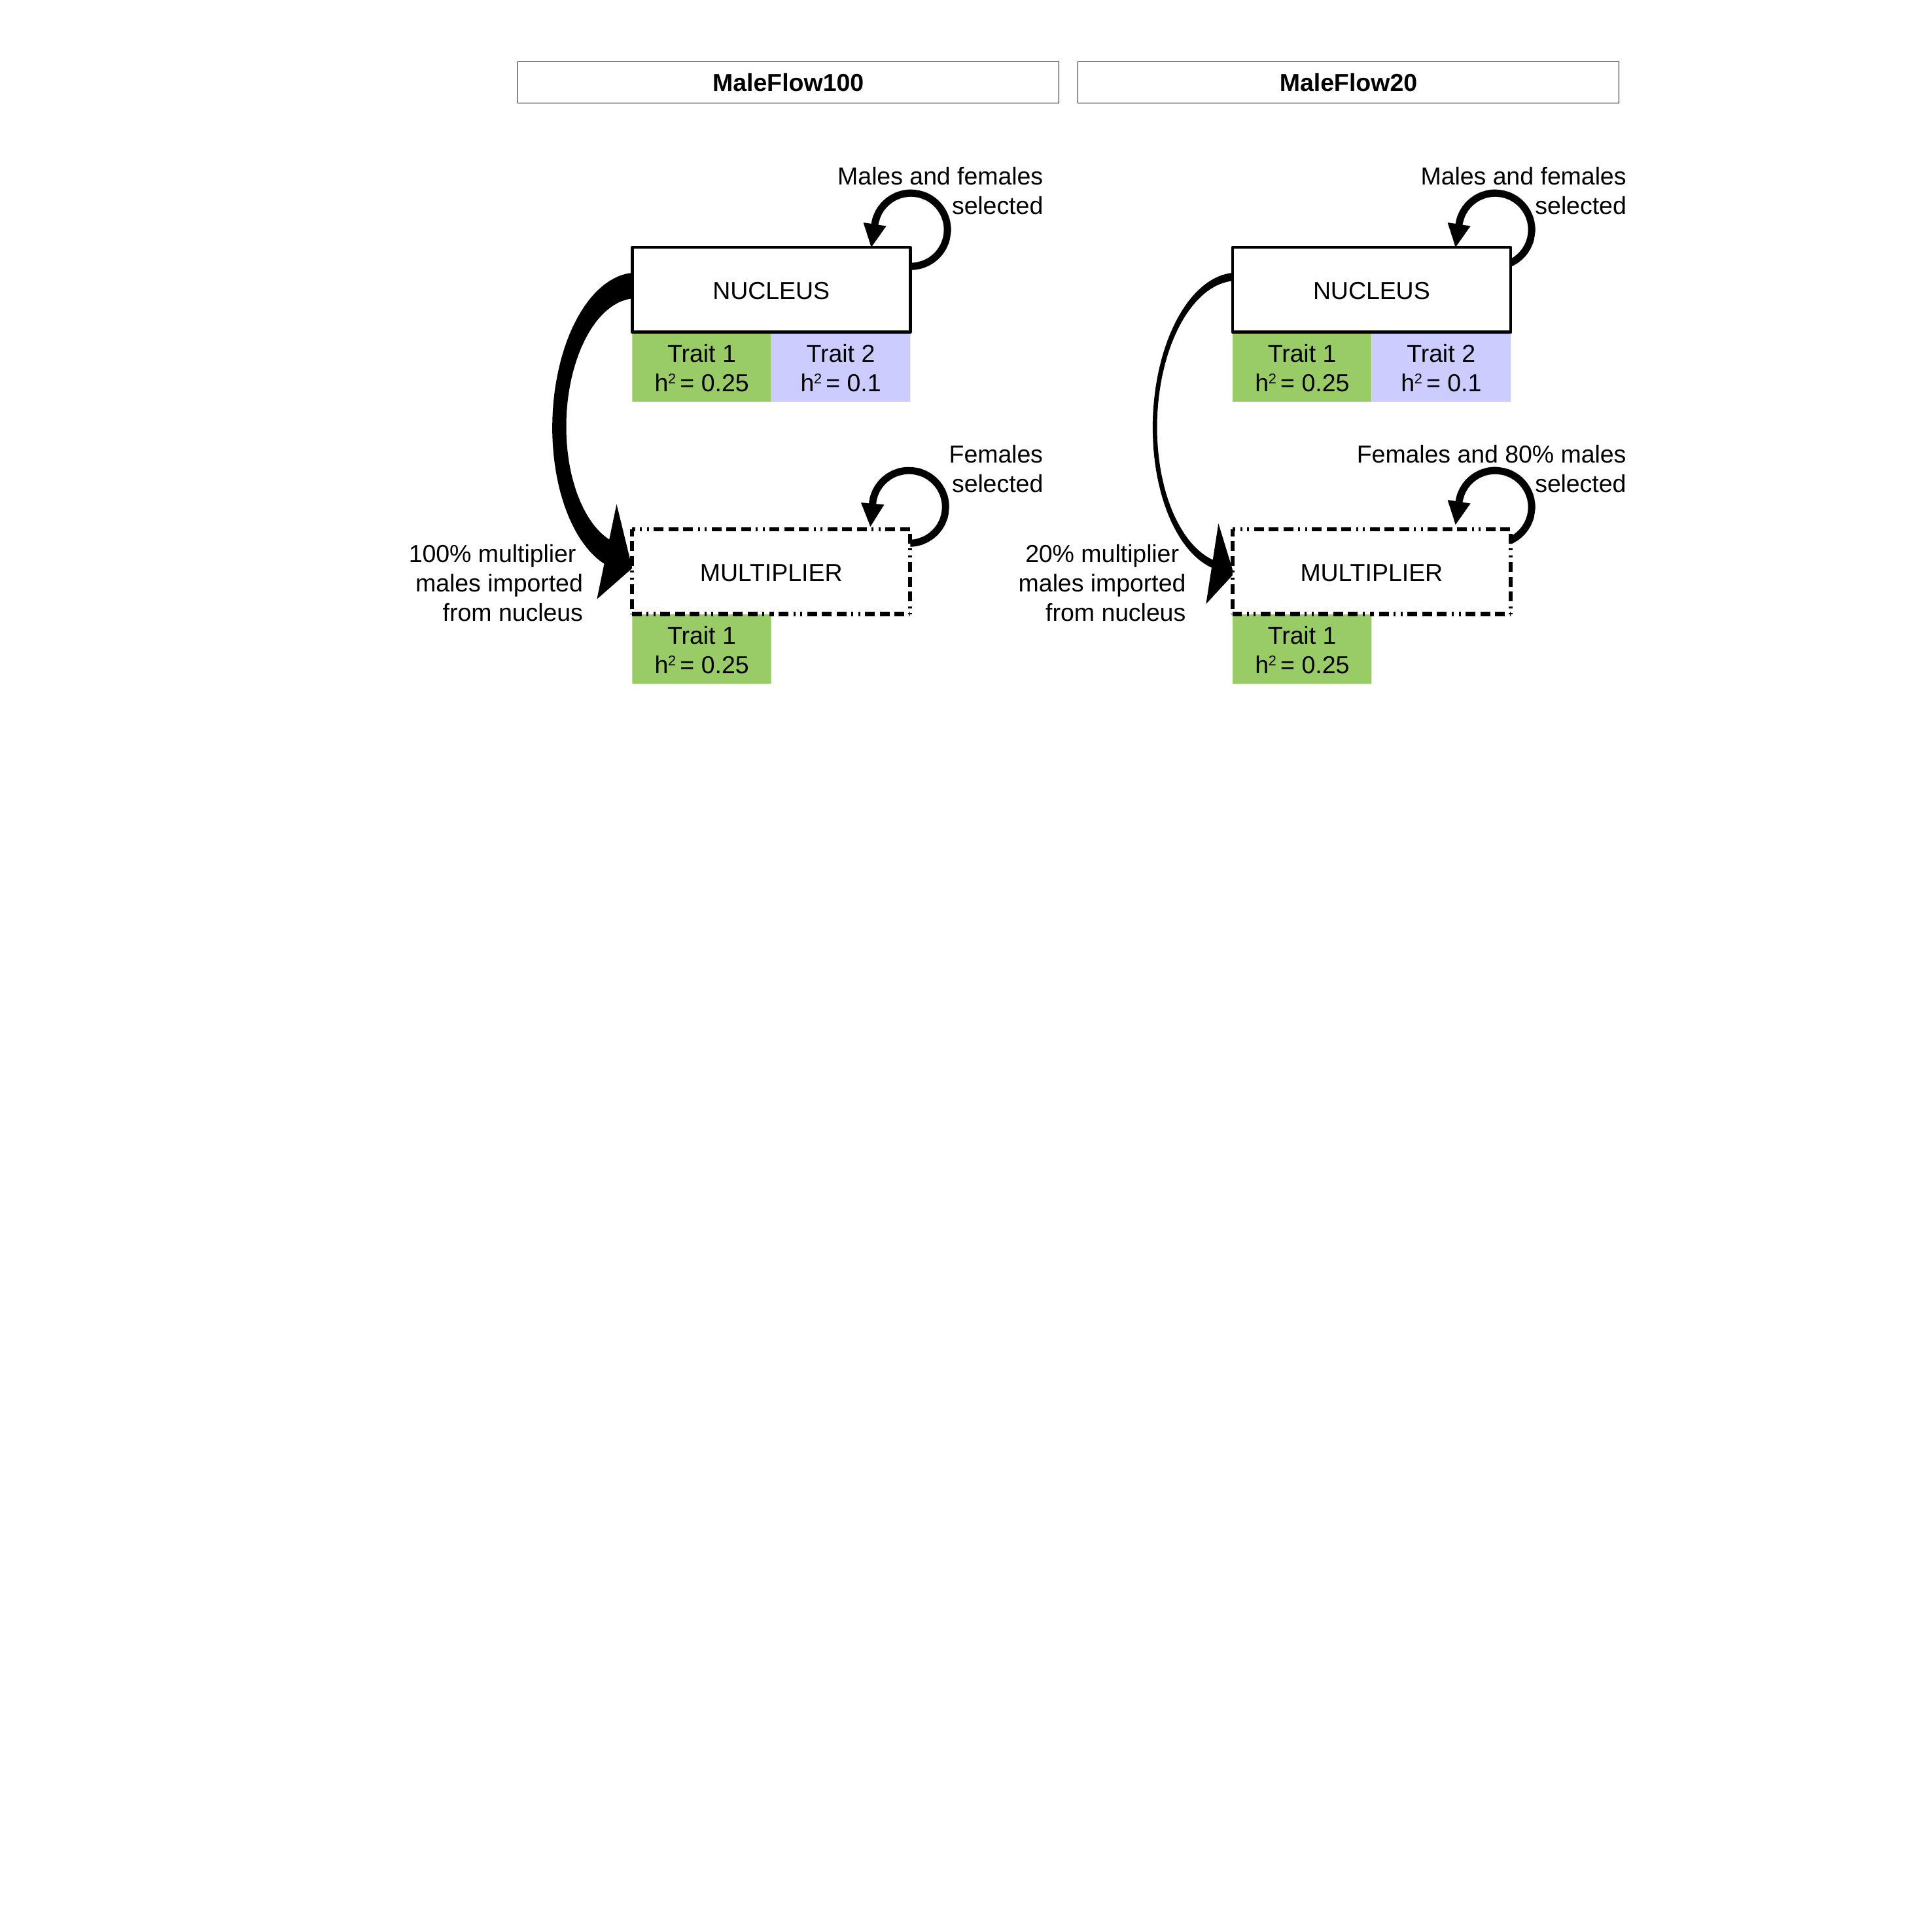

MaleFlow100
MaleFlow100
MaleFlow20
Males and females
selected
Males and females
selected
NUCLEUS
NUCLEUS
Trait 1
h2 = 0.25
Trait 2
h2 = 0.1
Trait 1
h2 = 0.25
Trait 2
h2 = 0.1
 Females
selected
Females and 80% males
selected
MULTIPLIER
MULTIPLIER
100% multiplier
males imported from nucleus
20% multiplier
males imported
from nucleus
Trait 1
h2 = 0.25
Trait 1
h2 = 0.25